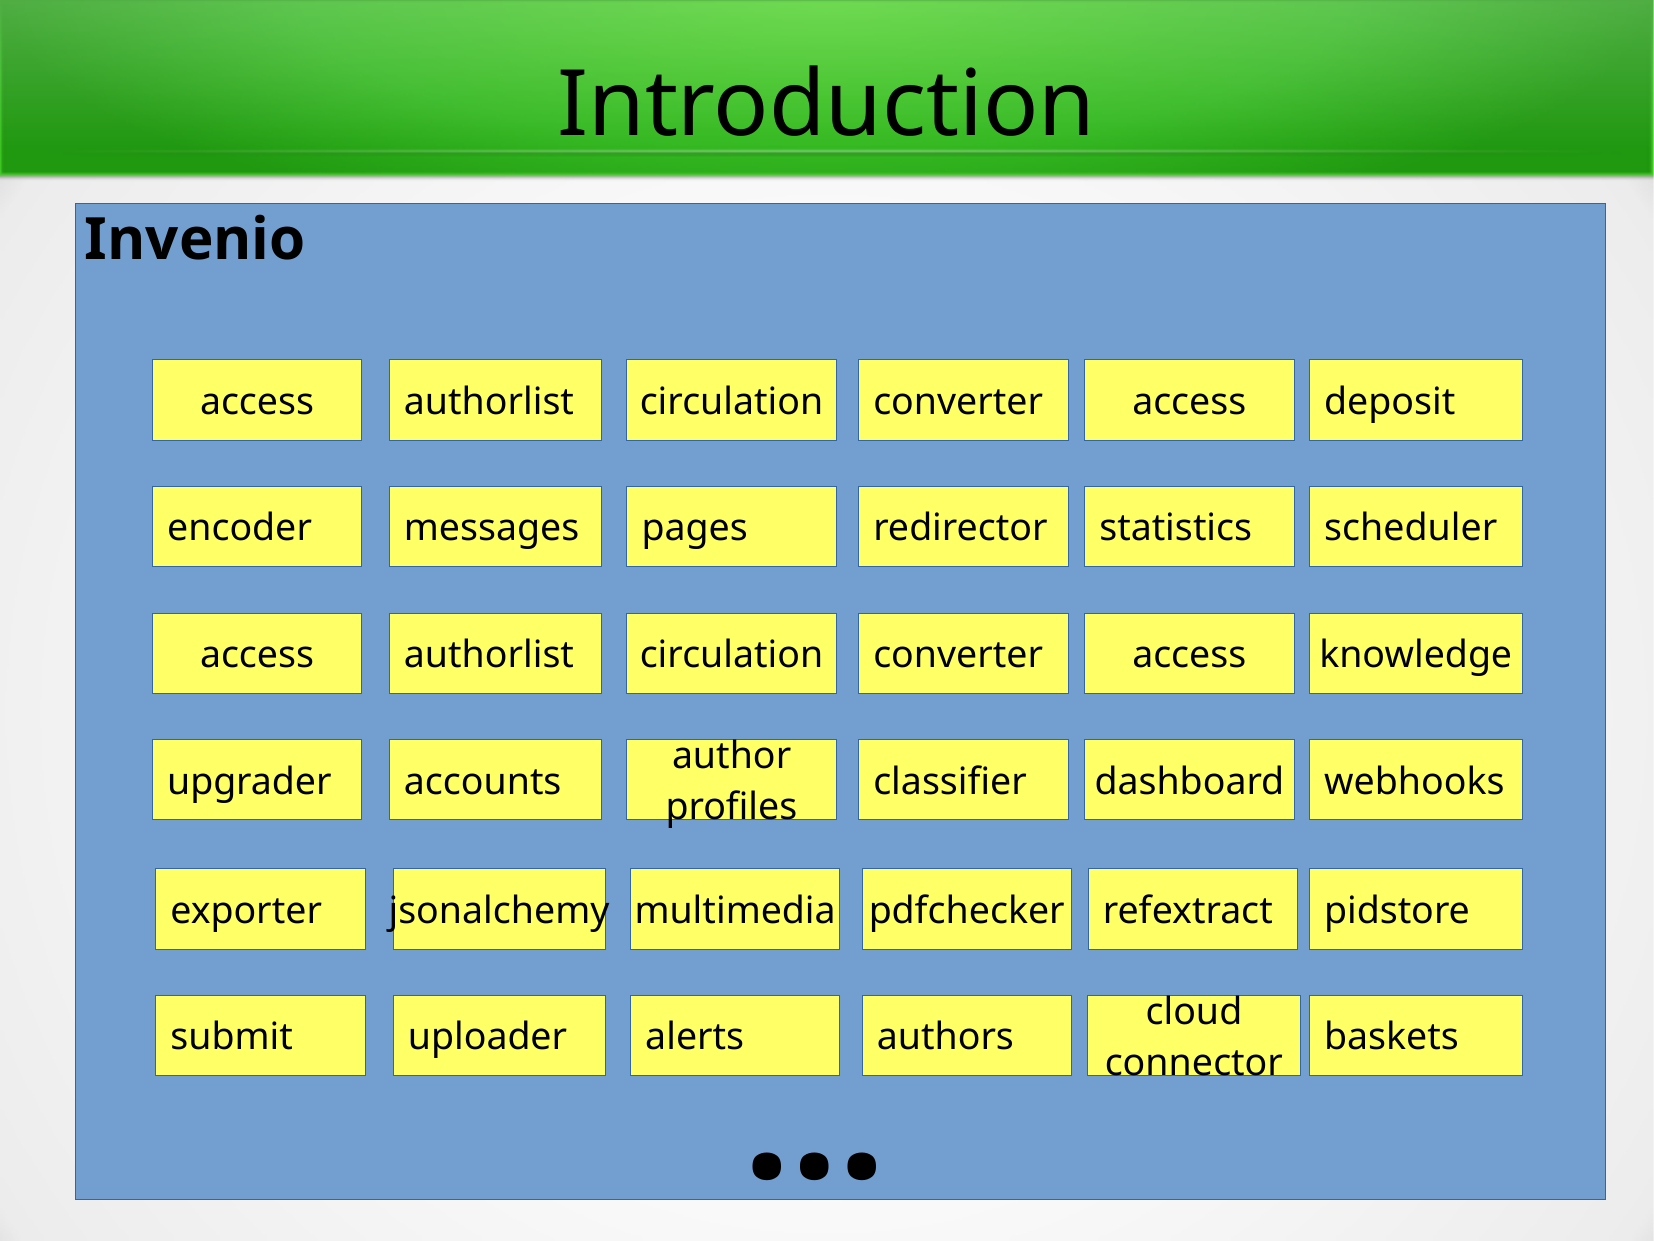

# Introduction
Invenio
access
authorlist
circulation
converter
access
deposit
encoder
messages
pages
redirector
statistics
scheduler
access
authorlist
circulation
converter
access
knowledge
upgrader
accounts
author
profiles
classifier
dashboard
webhooks
exporter
jsonalchemy
multimedia
pdfchecker
refextract
pidstore
…
submit
uploader
alerts
authors
cloud
connector
baskets